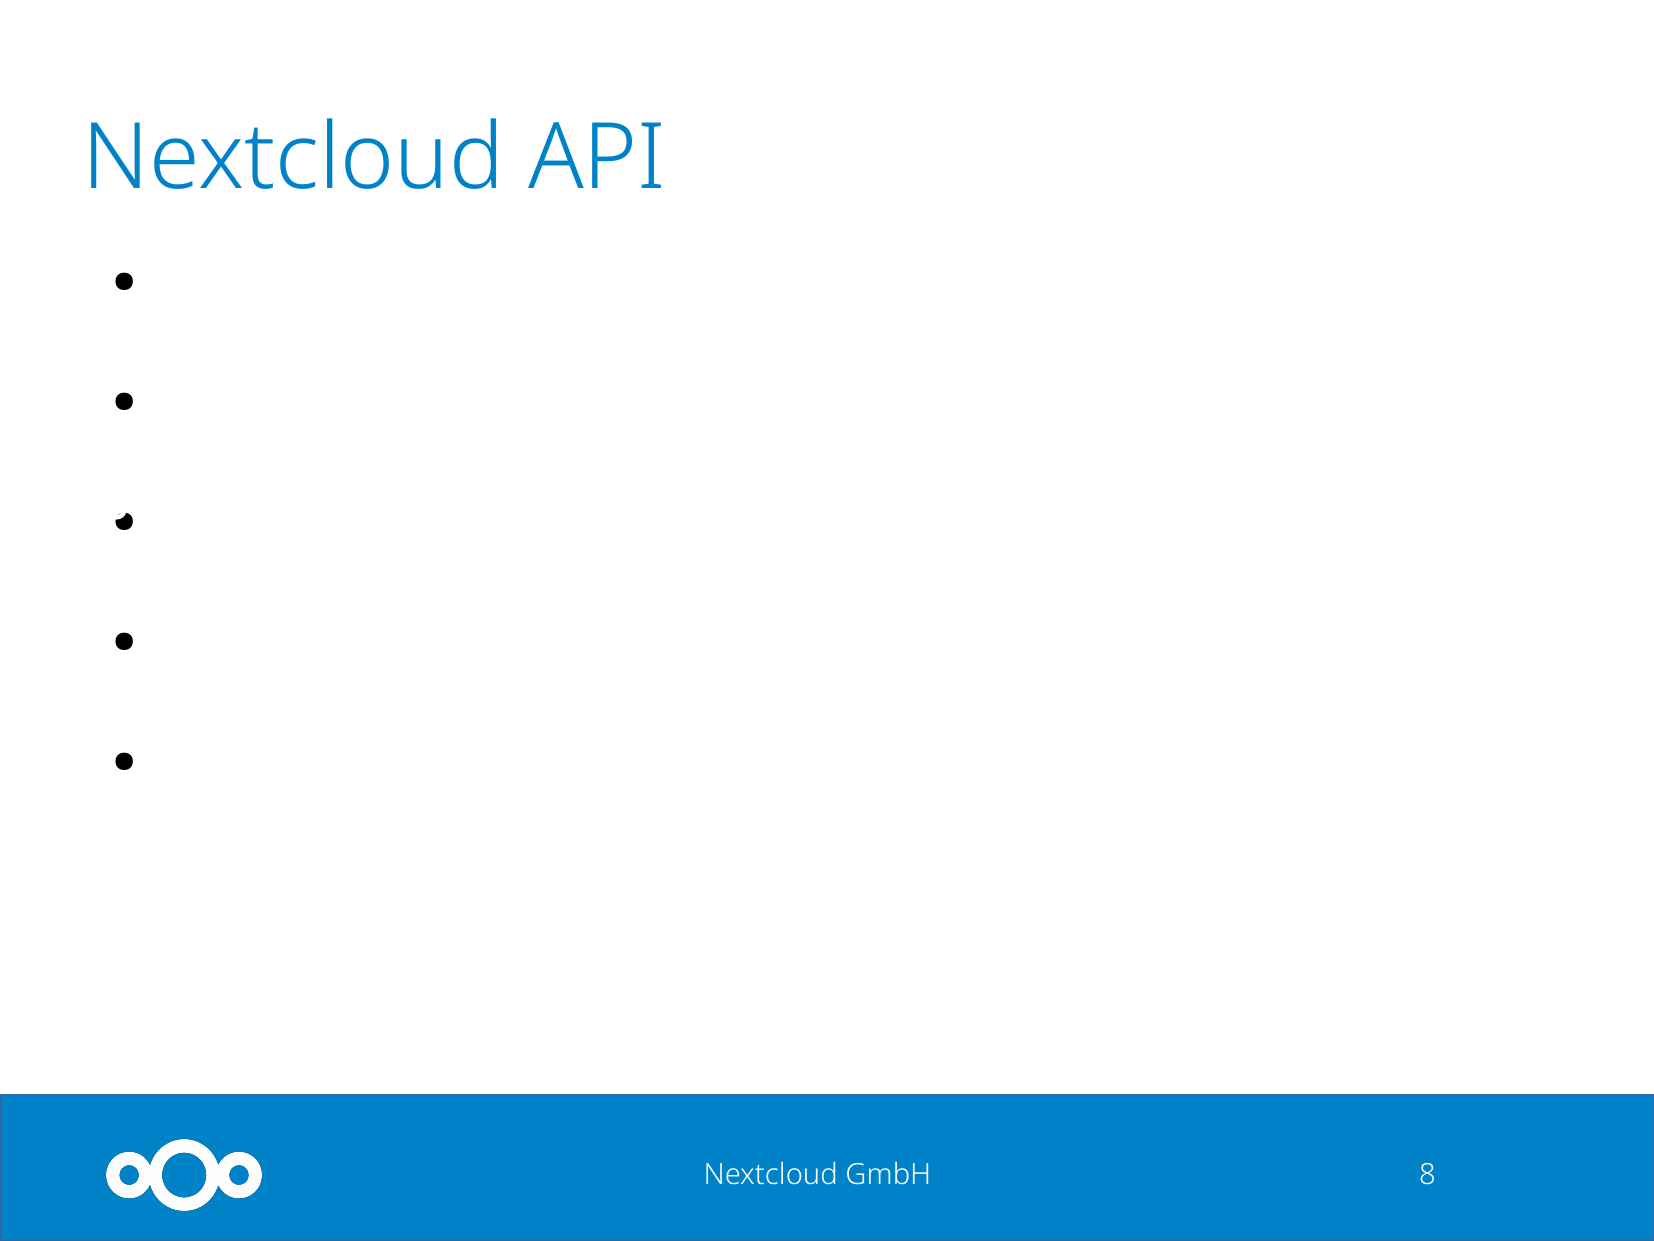

# Nextcloud API
© struktur AG
8